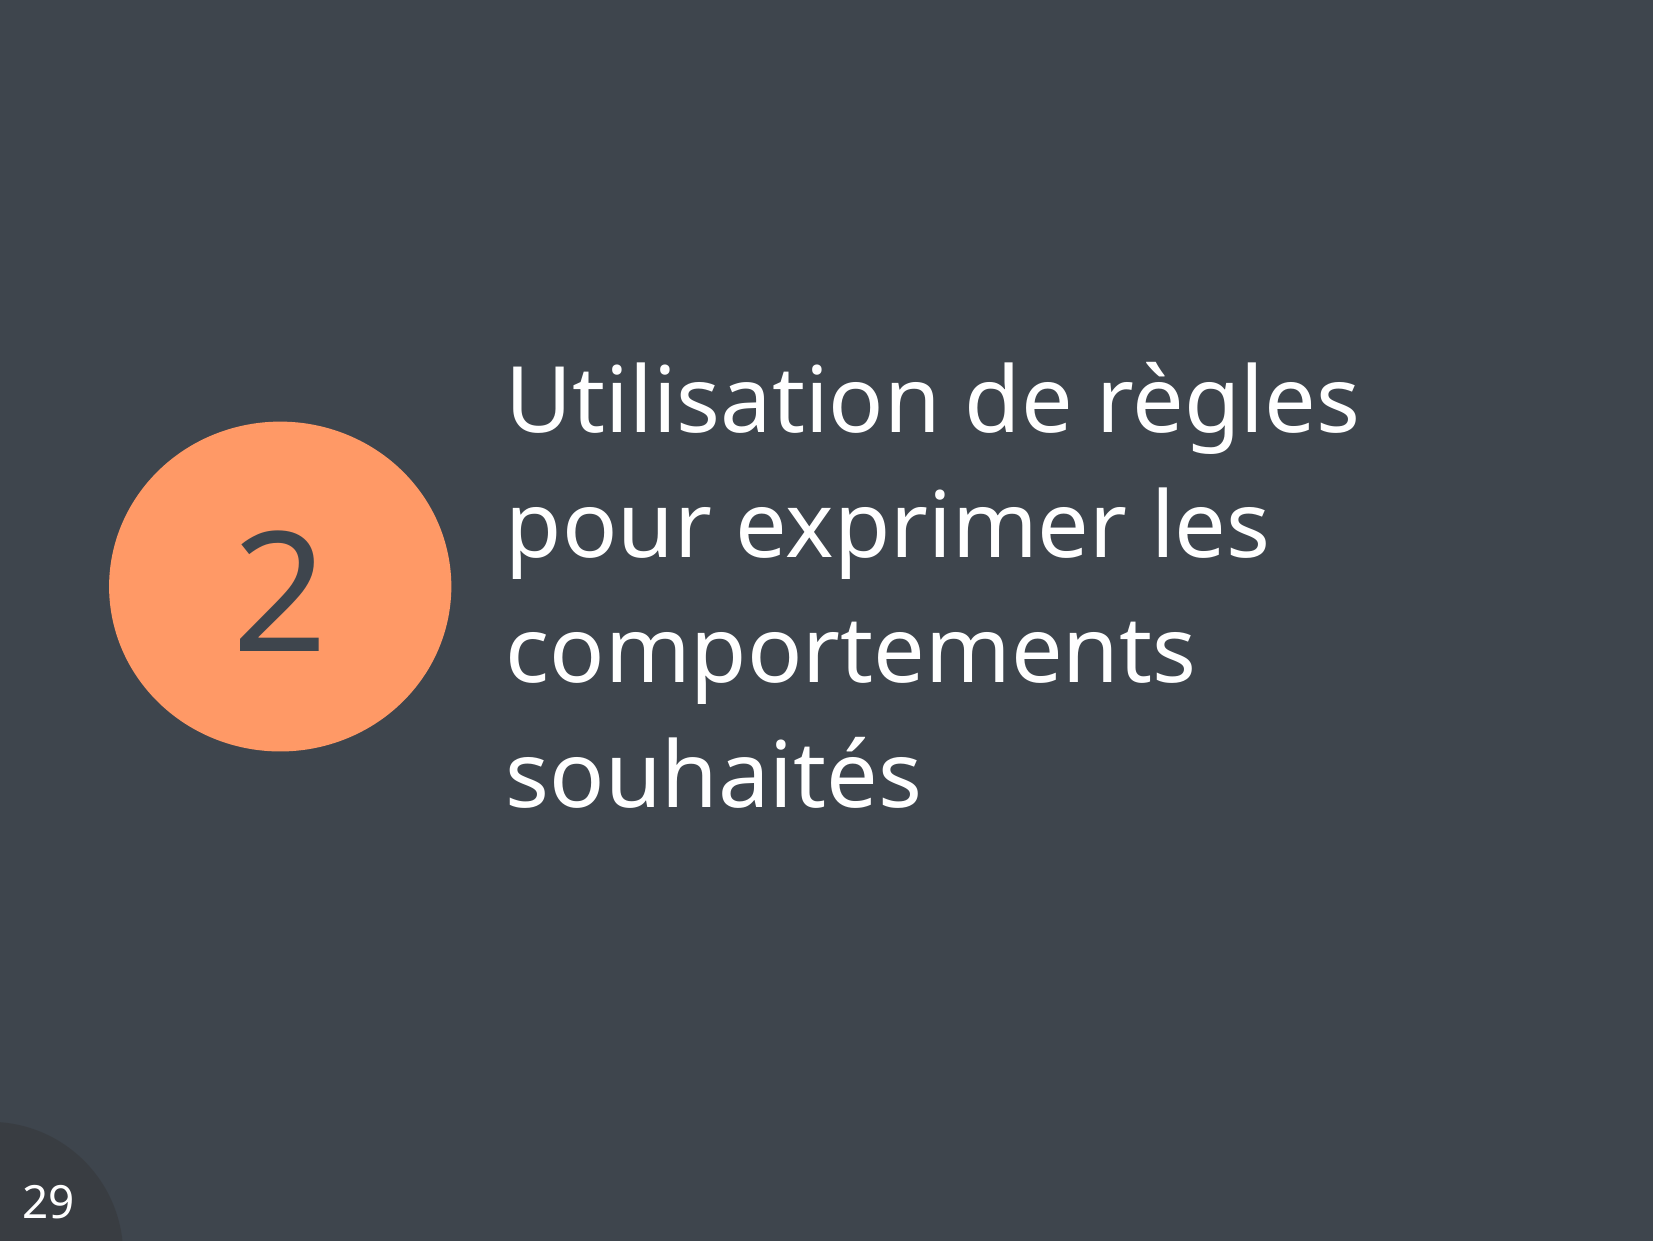

# Utilisation de règles pour exprimer les comportements souhaités
2
29